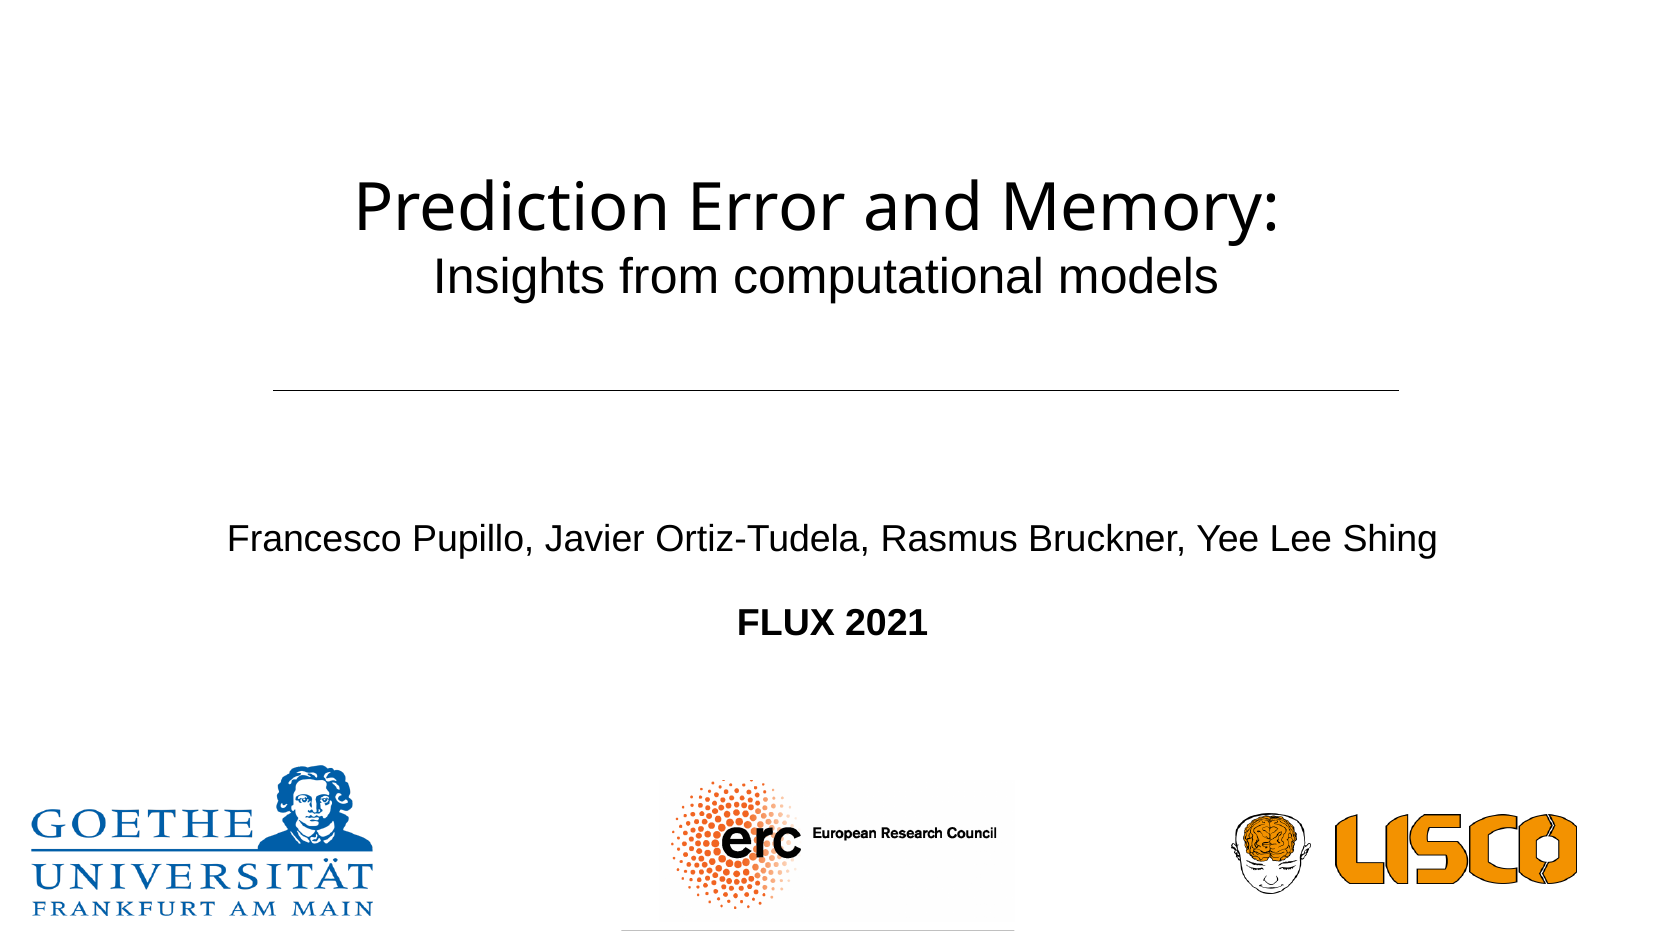

Prediction Error and Memory:
Insights from computational models
Francesco Pupillo, Javier Ortiz-Tudela, Rasmus Bruckner, Yee Lee Shing
FLUX 2021